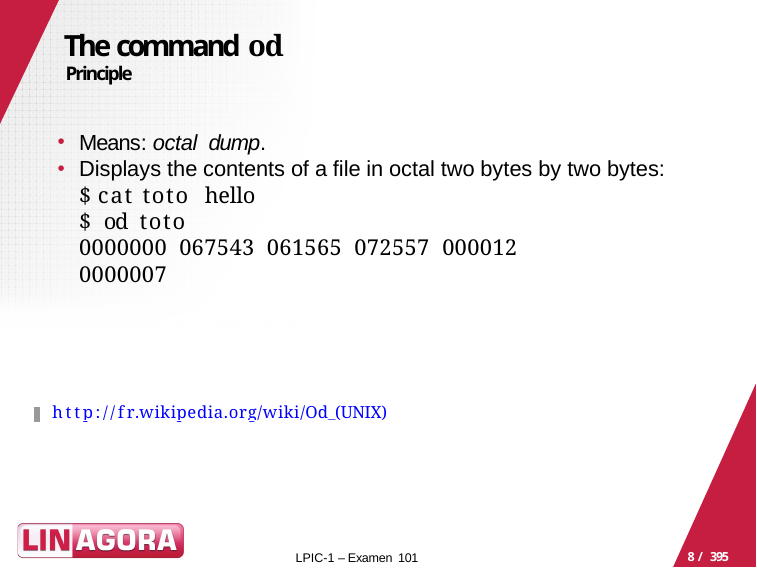

The command od
Principle
Means: octal dump.
Displays the contents of a file in octal two bytes by two bytes:
$ cat toto hello
$ od toto
0000000 067543 061565 072557 000012
0000007
http://fr.wikipedia.org/wiki/Od_(UNIX)
LPIC-1 – Examen 101